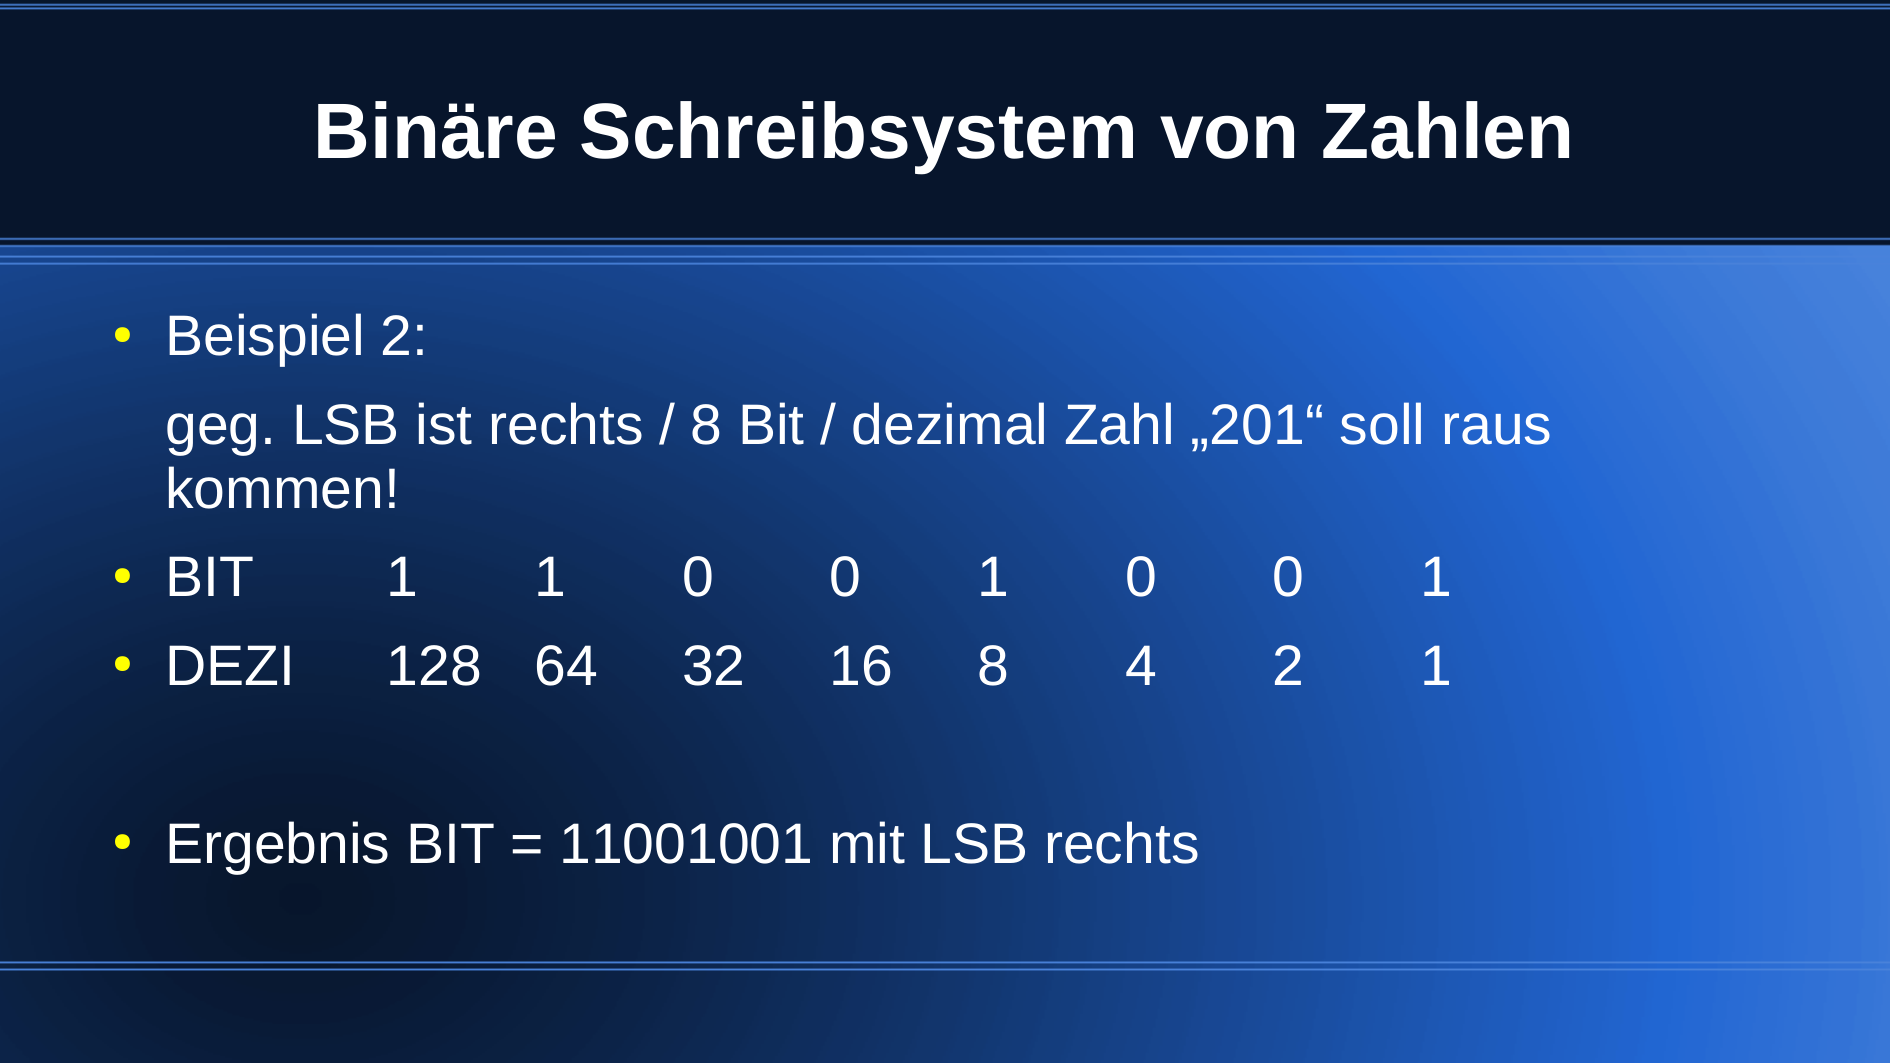

# Binäre Schreibsystem von Zahlen
Beispiel 2:
geg. LSB ist rechts / 8 Bit / dezimal Zahl „201“ soll raus kommen!
BIT		1		1		0		0		1		0		0		1
DEZI 		128	64		32		16		8		4		2		1
Ergebnis BIT = 11001001 mit LSB rechts